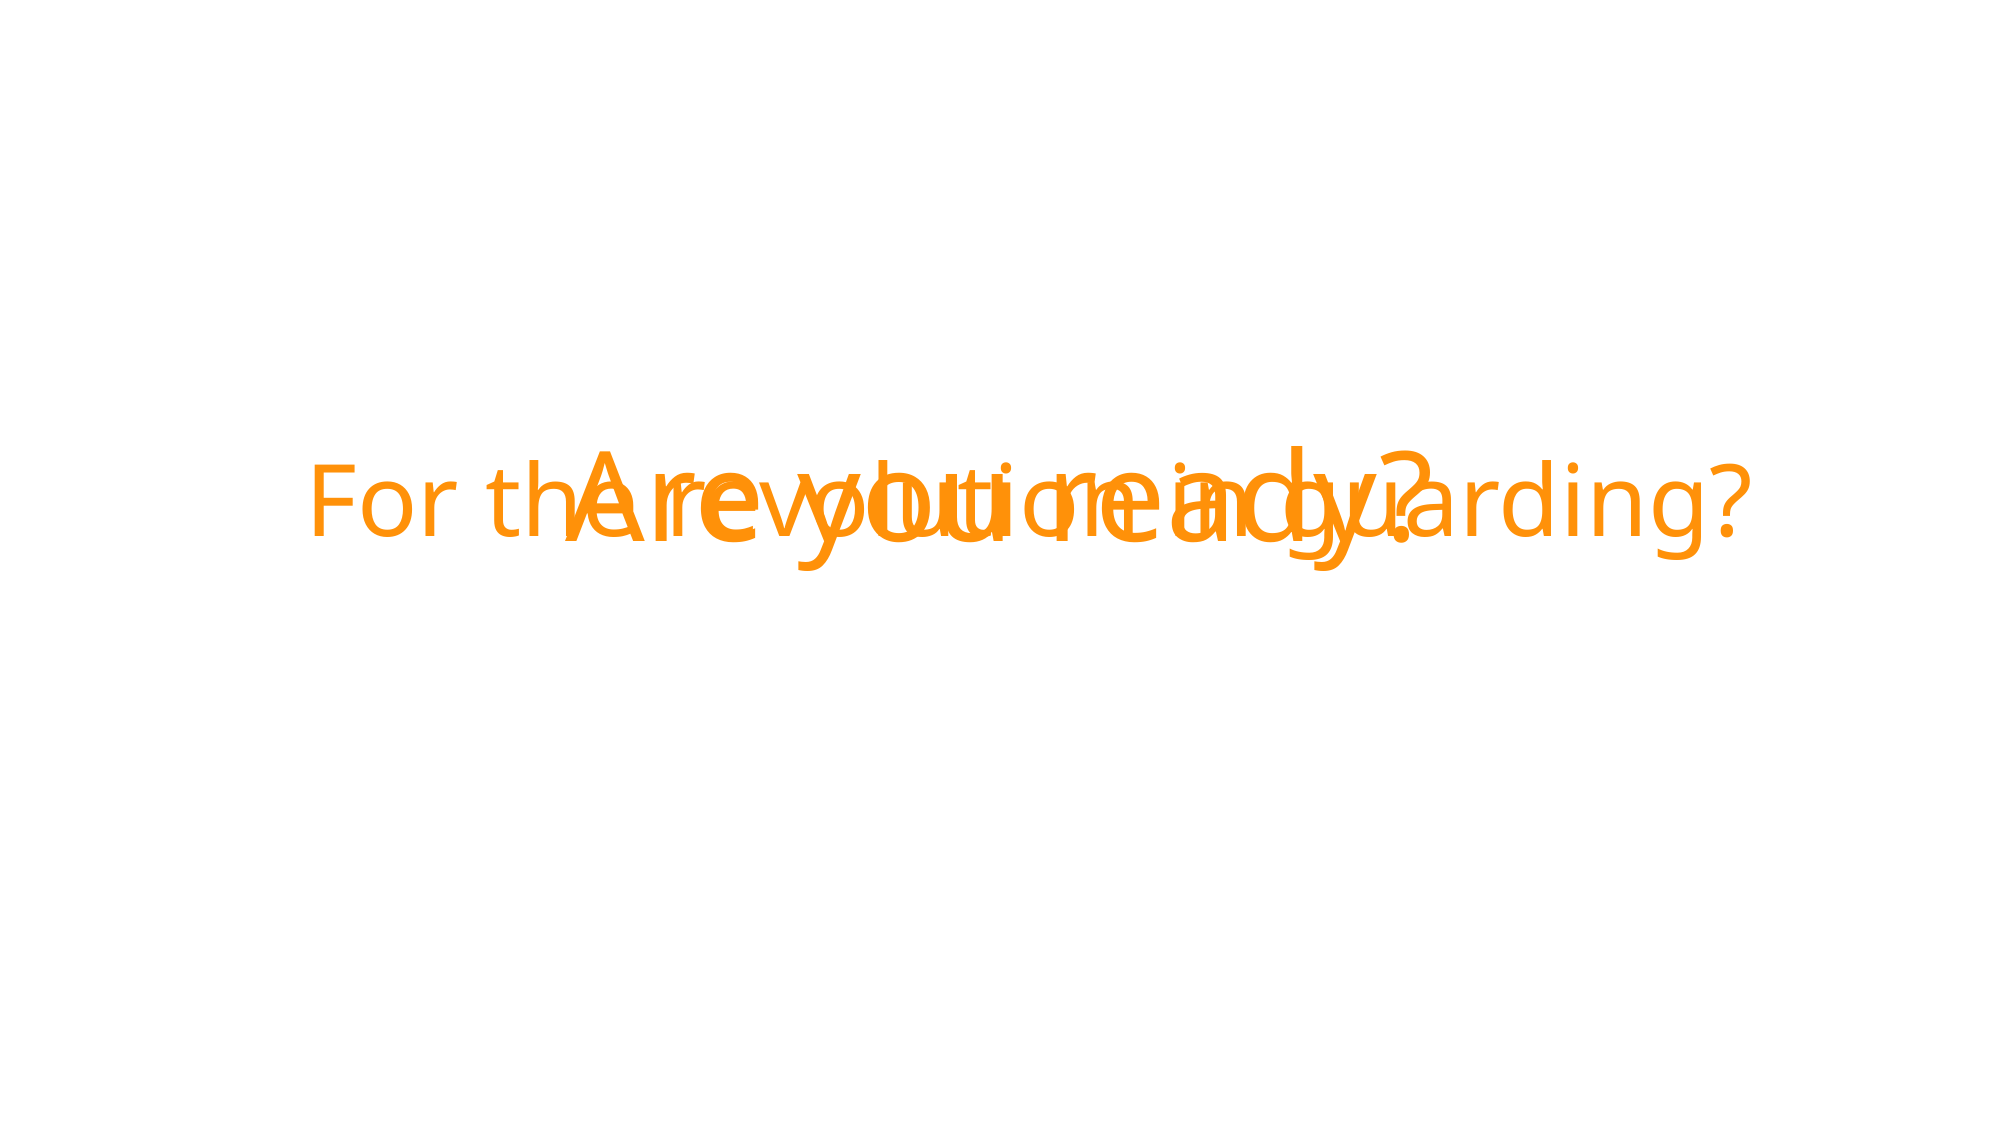

For the revolution in guarding?
# Are you ready?